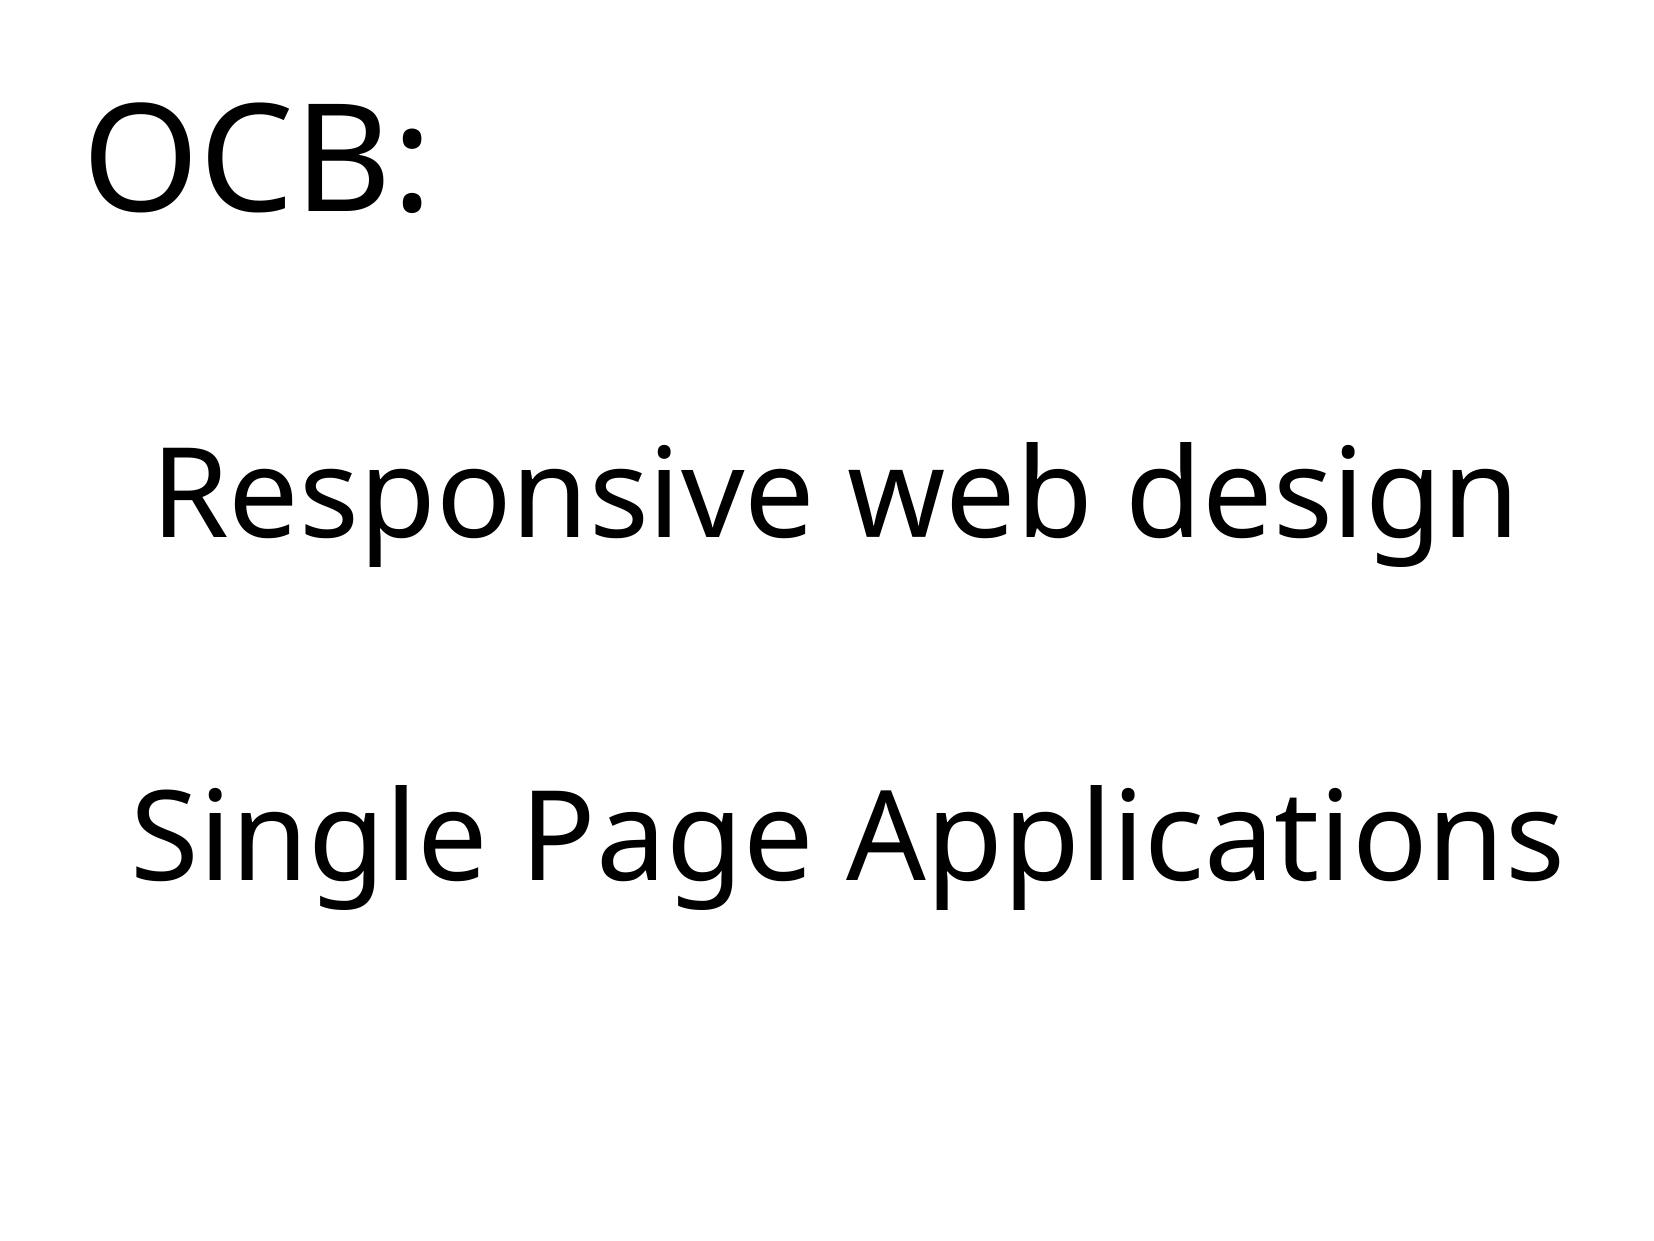

# OCB:
Responsive web design
Single Page Applications